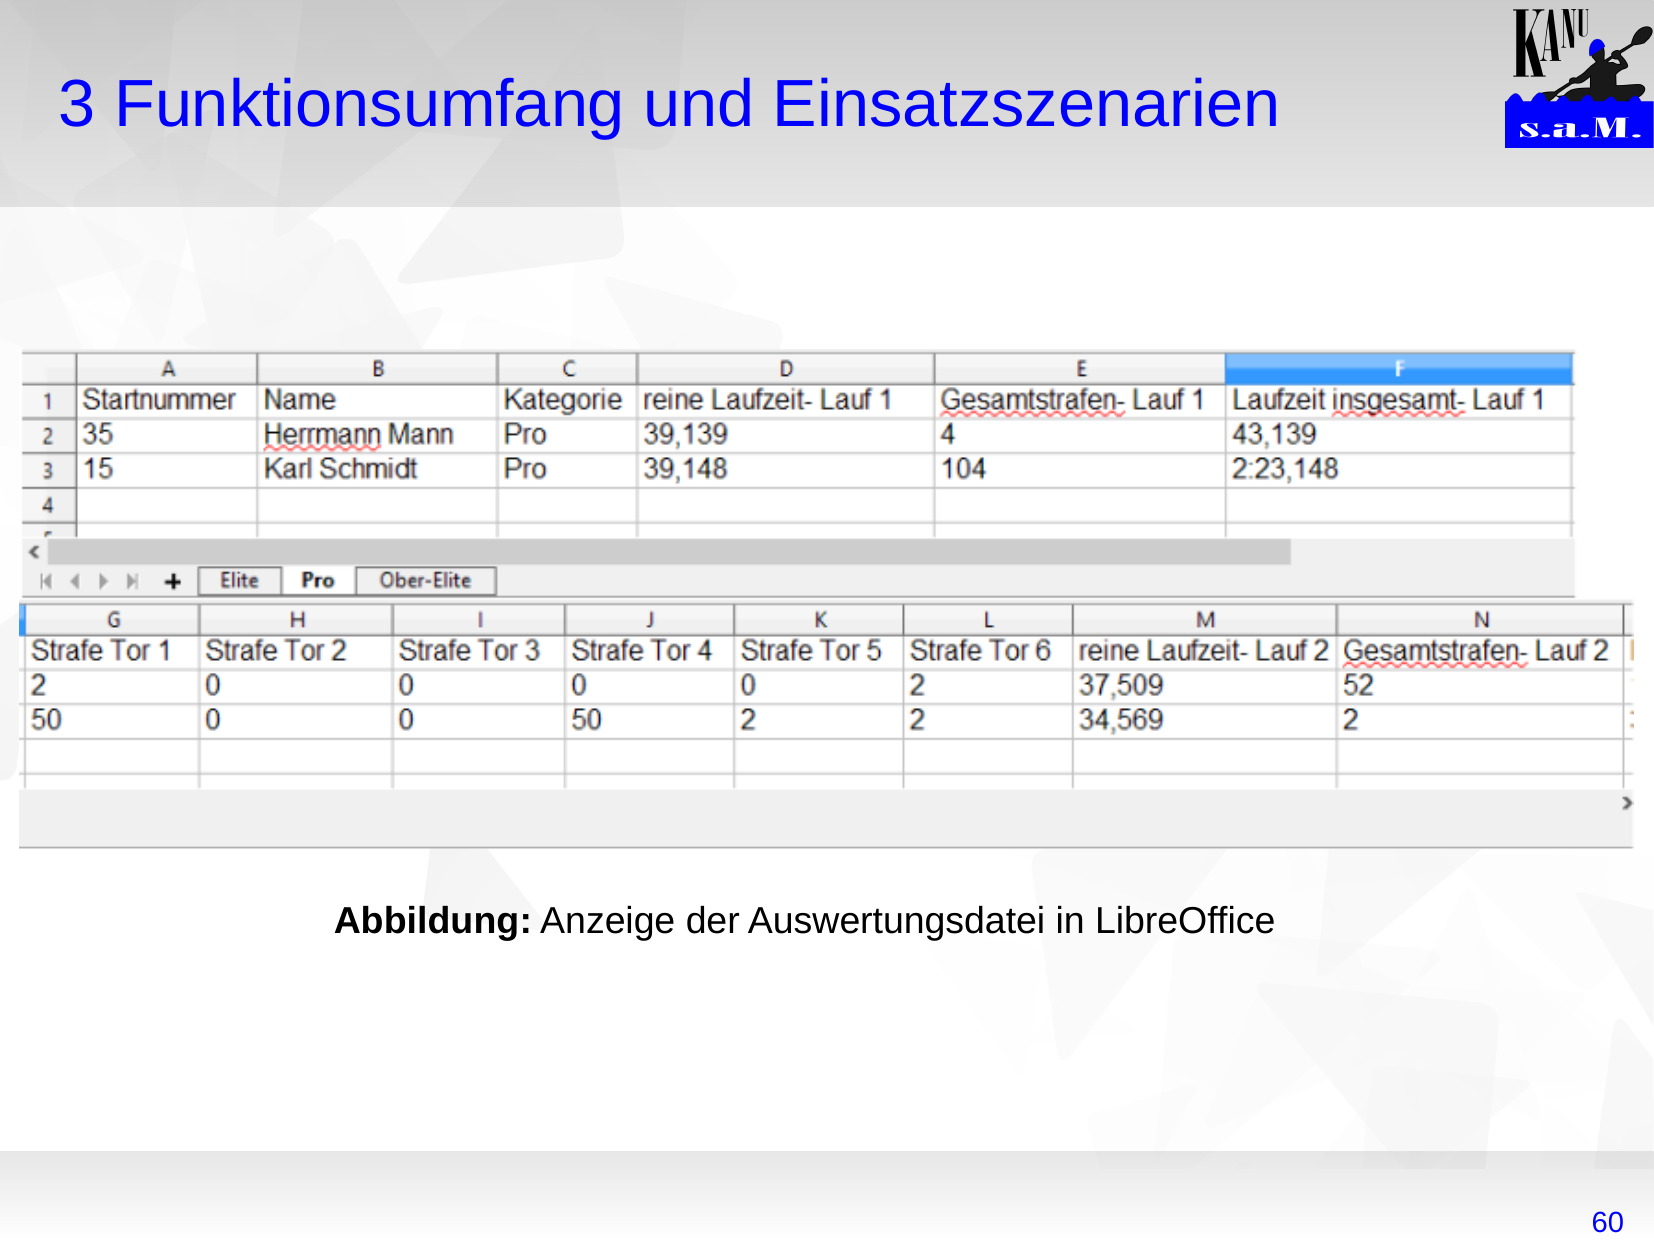

# 3 Funktionsumfang und Einsatzszenarien
Abbildung: Anzeige der Auswertungsdatei in LibreOffice
60